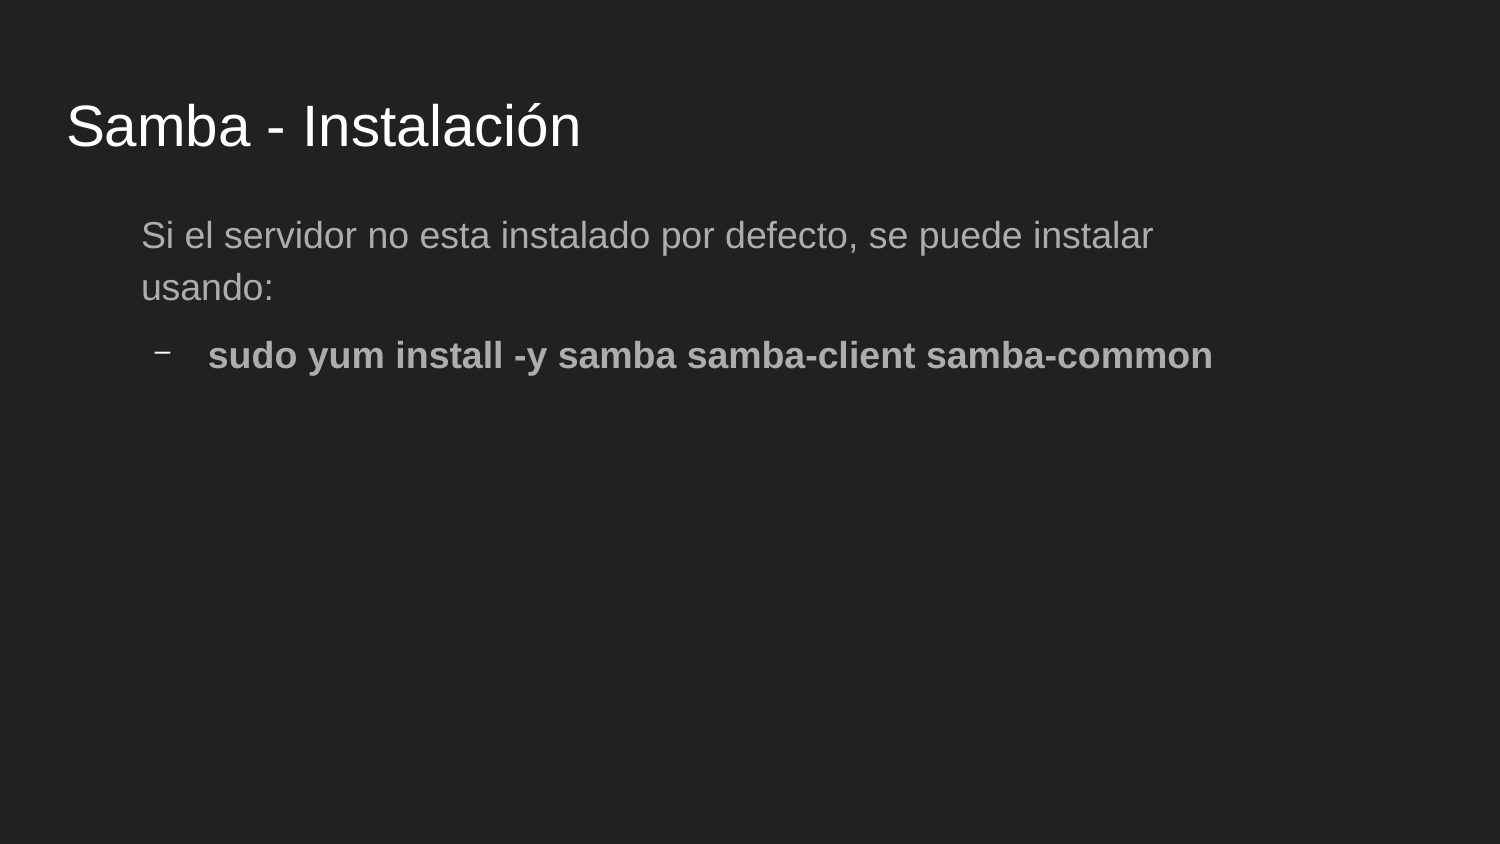

# Samba - Instalación
Si el servidor no esta instalado por defecto, se puede instalar usando:
sudo yum install -y samba samba-client samba-common